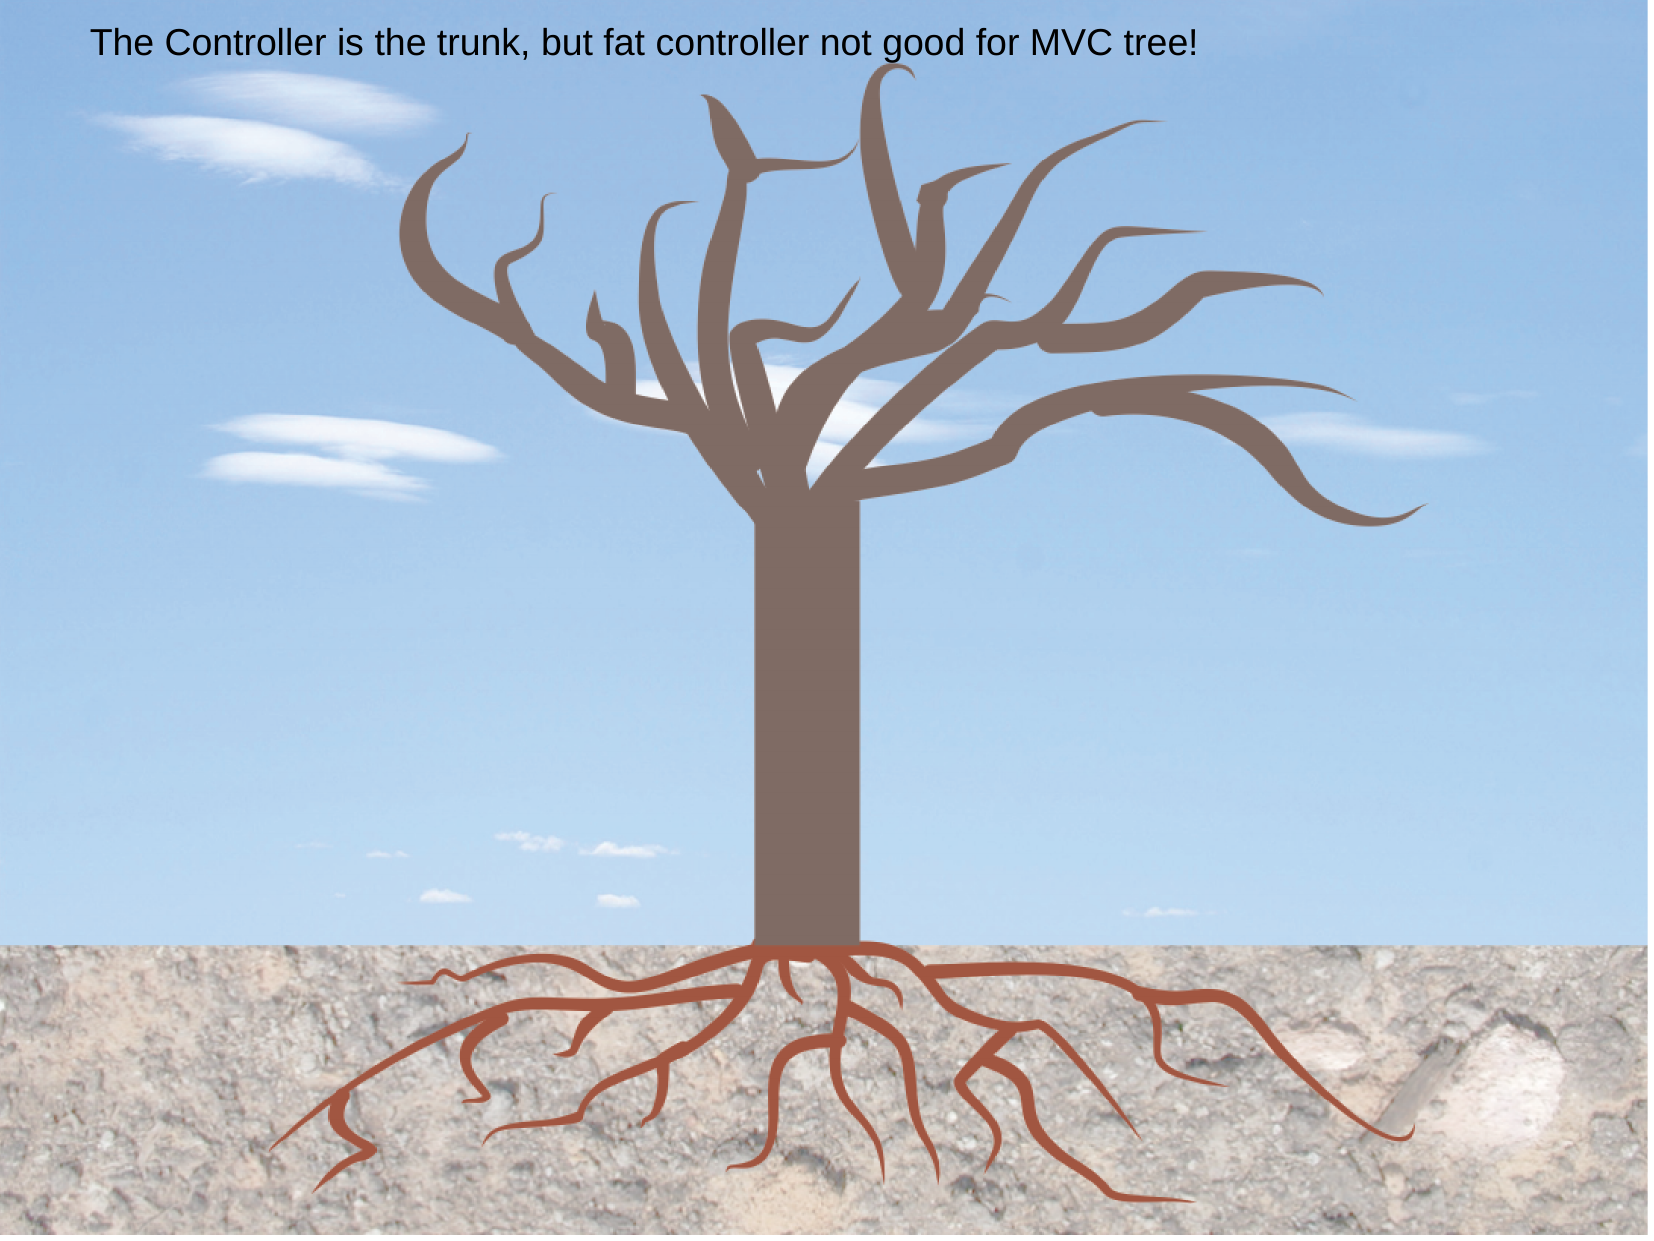

The Controller is the trunk, but fat controller not good for MVC tree!